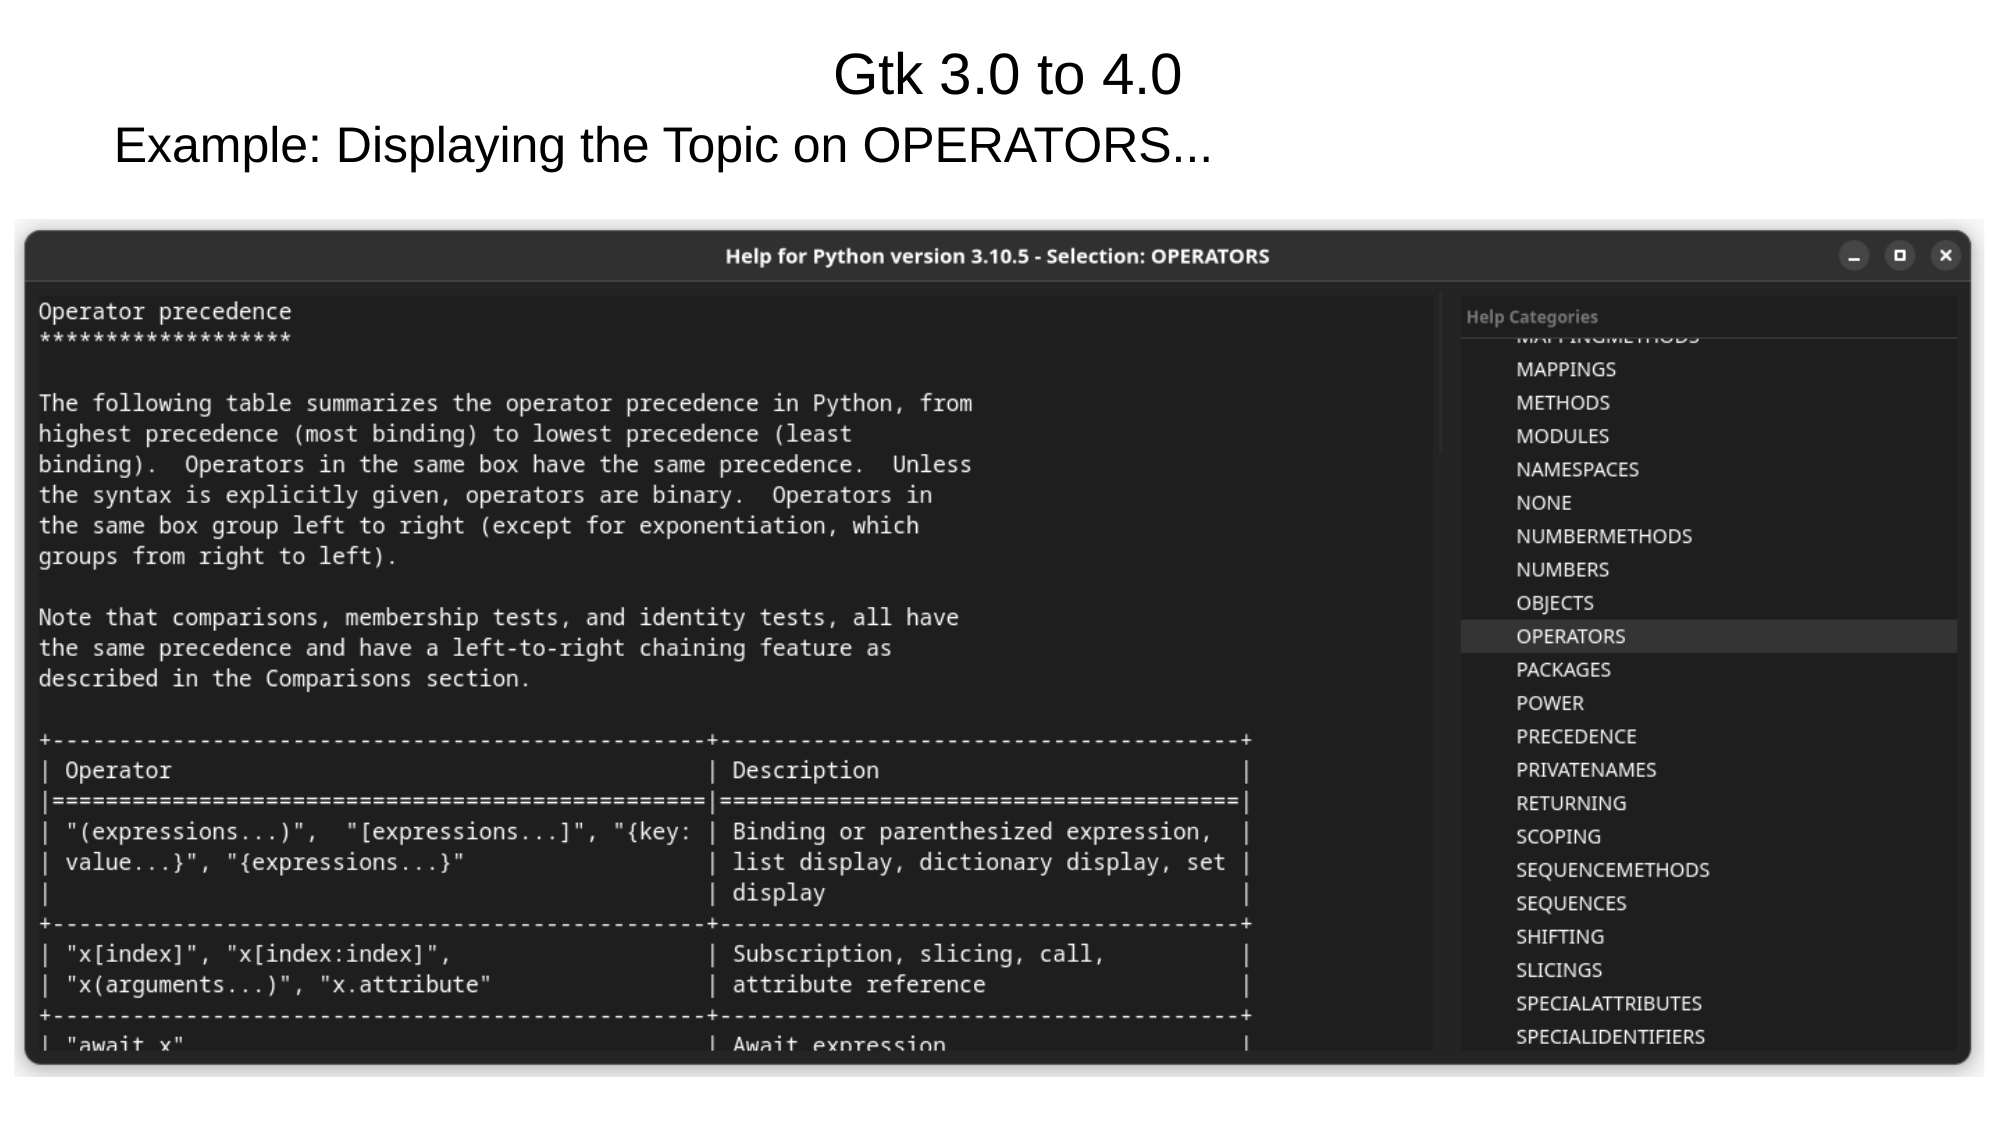

# Gtk 3.0 to 4.0
Example: Displaying the Topic on OPERATORS...